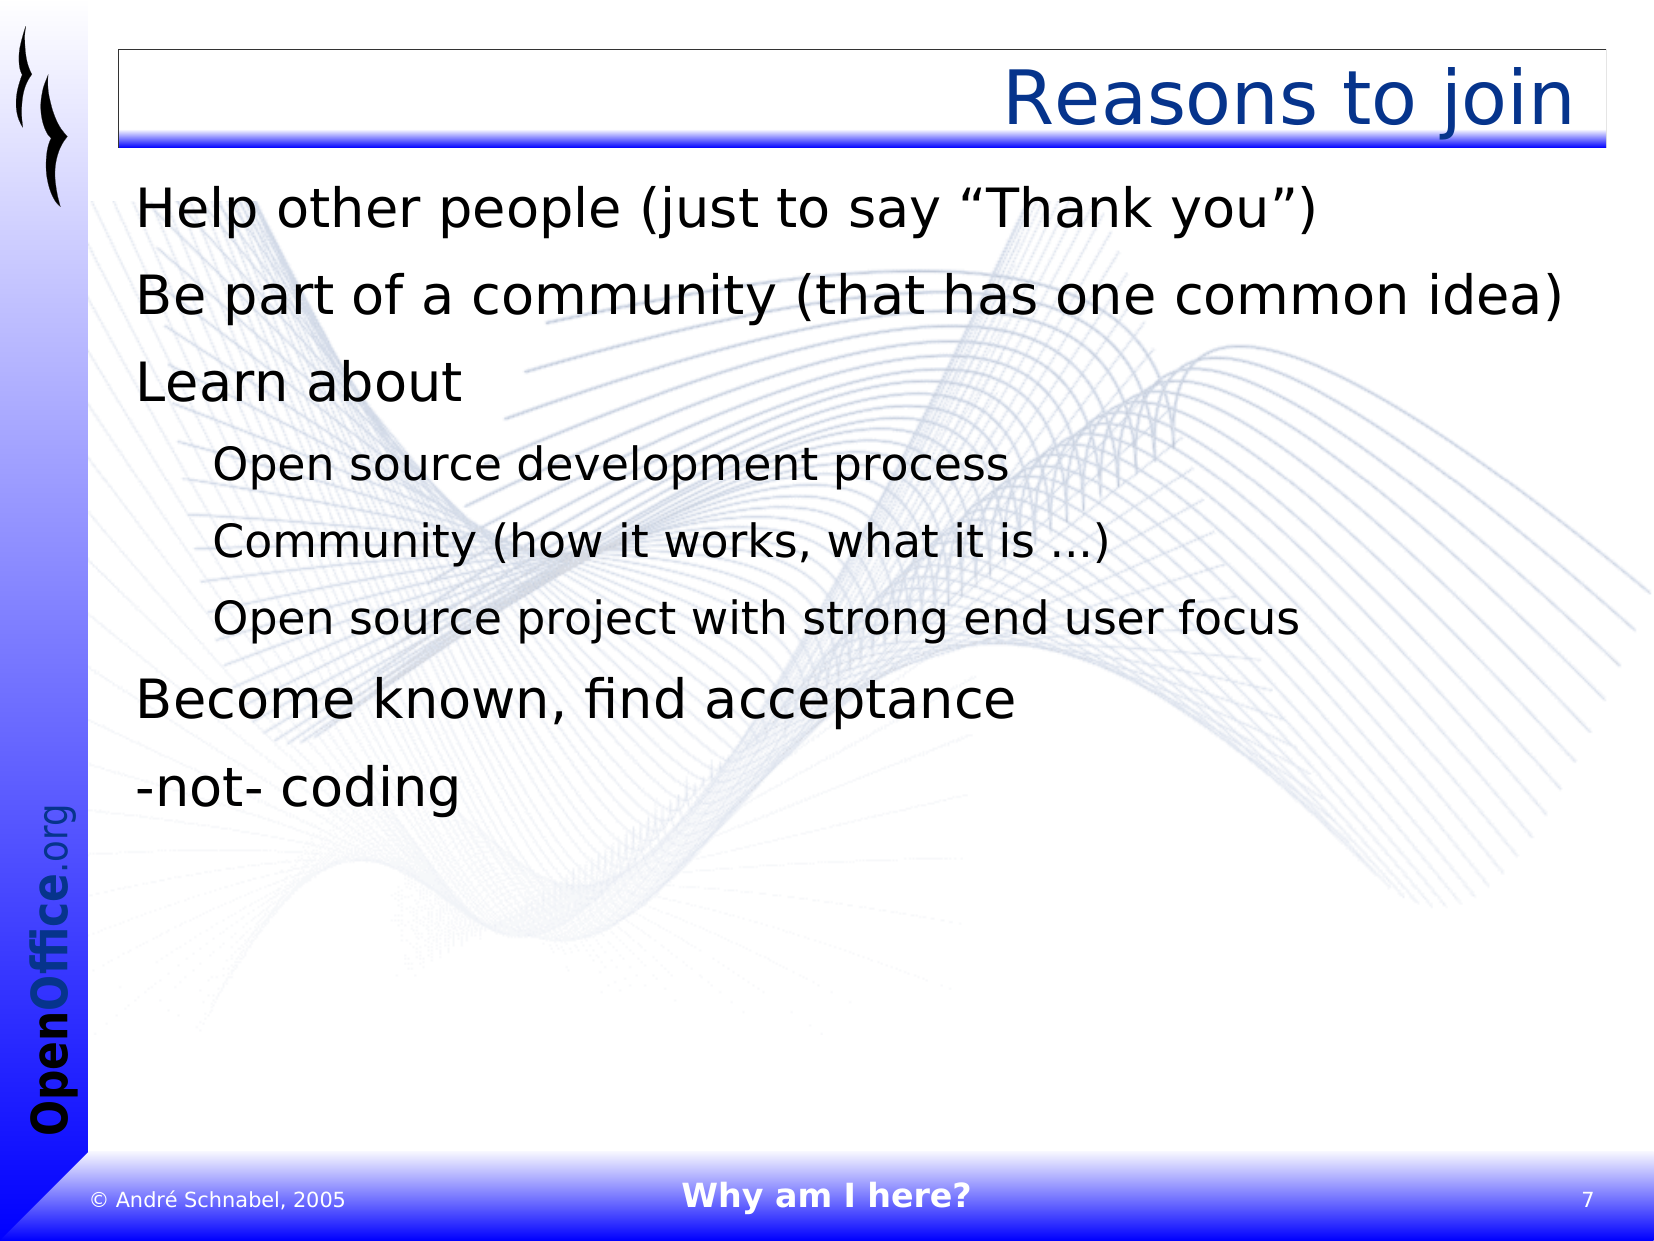

# Reasons to join
Help other people (just to say “Thank you”)
Be part of a community (that has one common idea)
Learn about
Open source development process
Community (how it works, what it is ...)
Open source project with strong end user focus
Become known, find acceptance
-not- coding